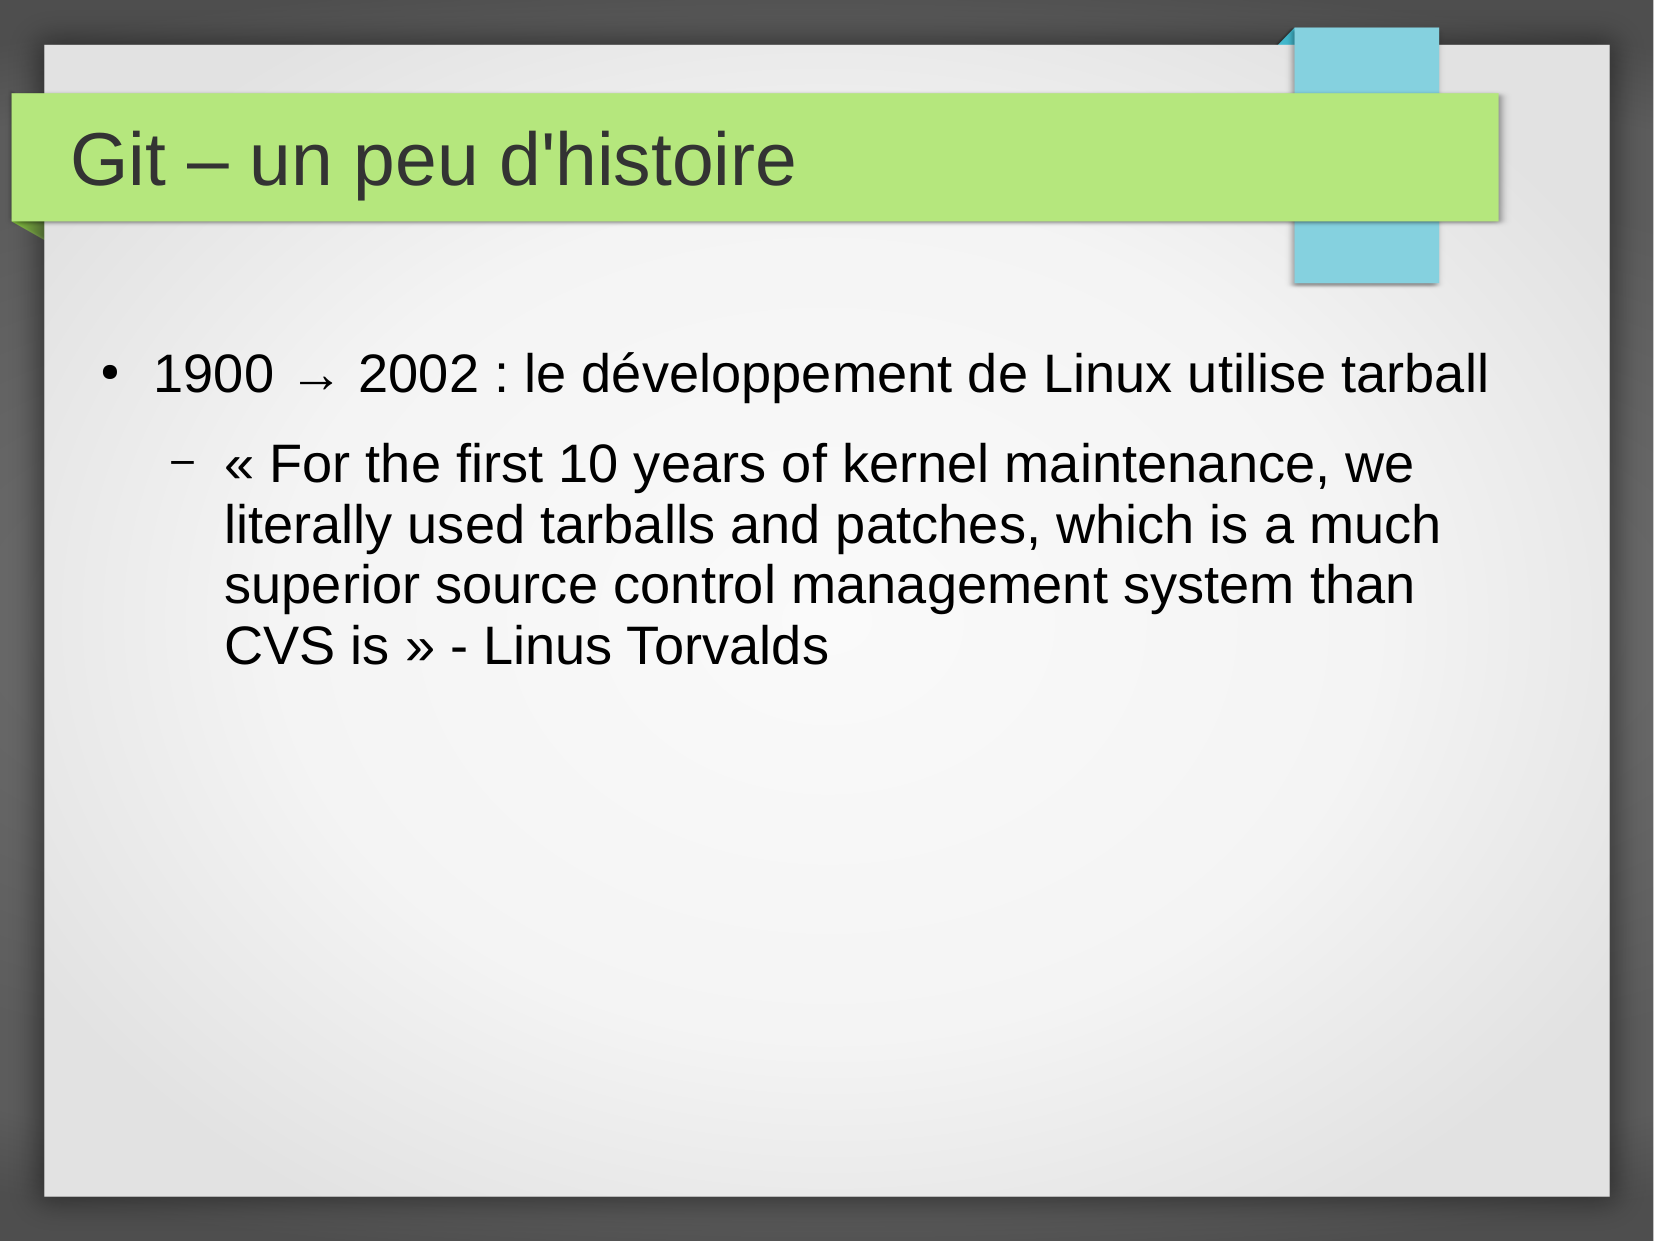

# Git – un peu d'histoire
1900 → 2002 : le développement de Linux utilise tarball
« For the first 10 years of kernel maintenance, we literally used tarballs and patches, which is a much superior source control management system than CVS is » - Linus Torvalds